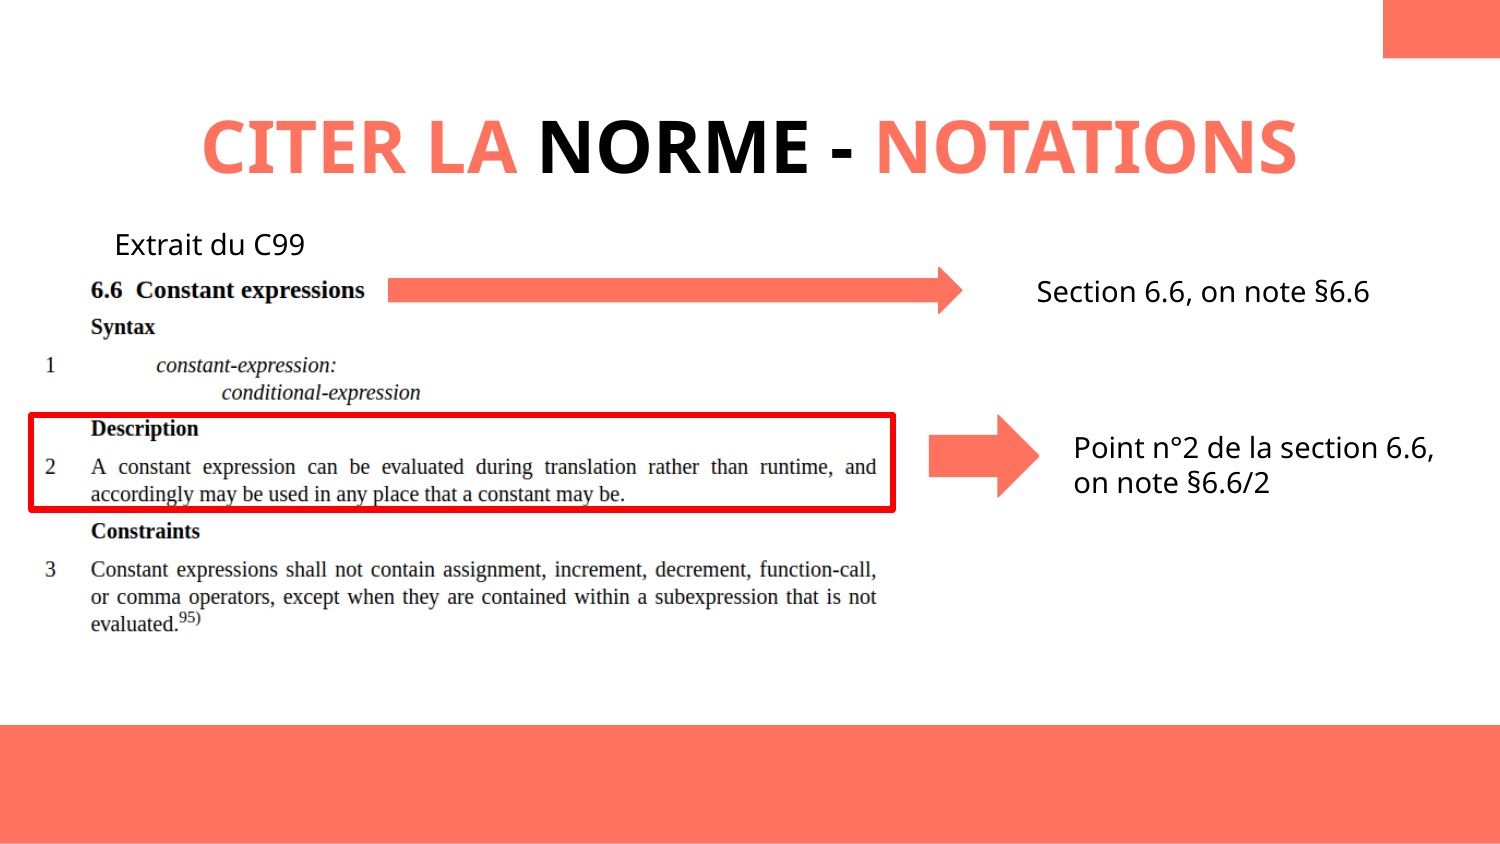

# CITER LA NORME - NOTATIONS
Extrait du C99
Section 6.6, on note §6.6
Point n°2 de la section 6.6, on note §6.6/2